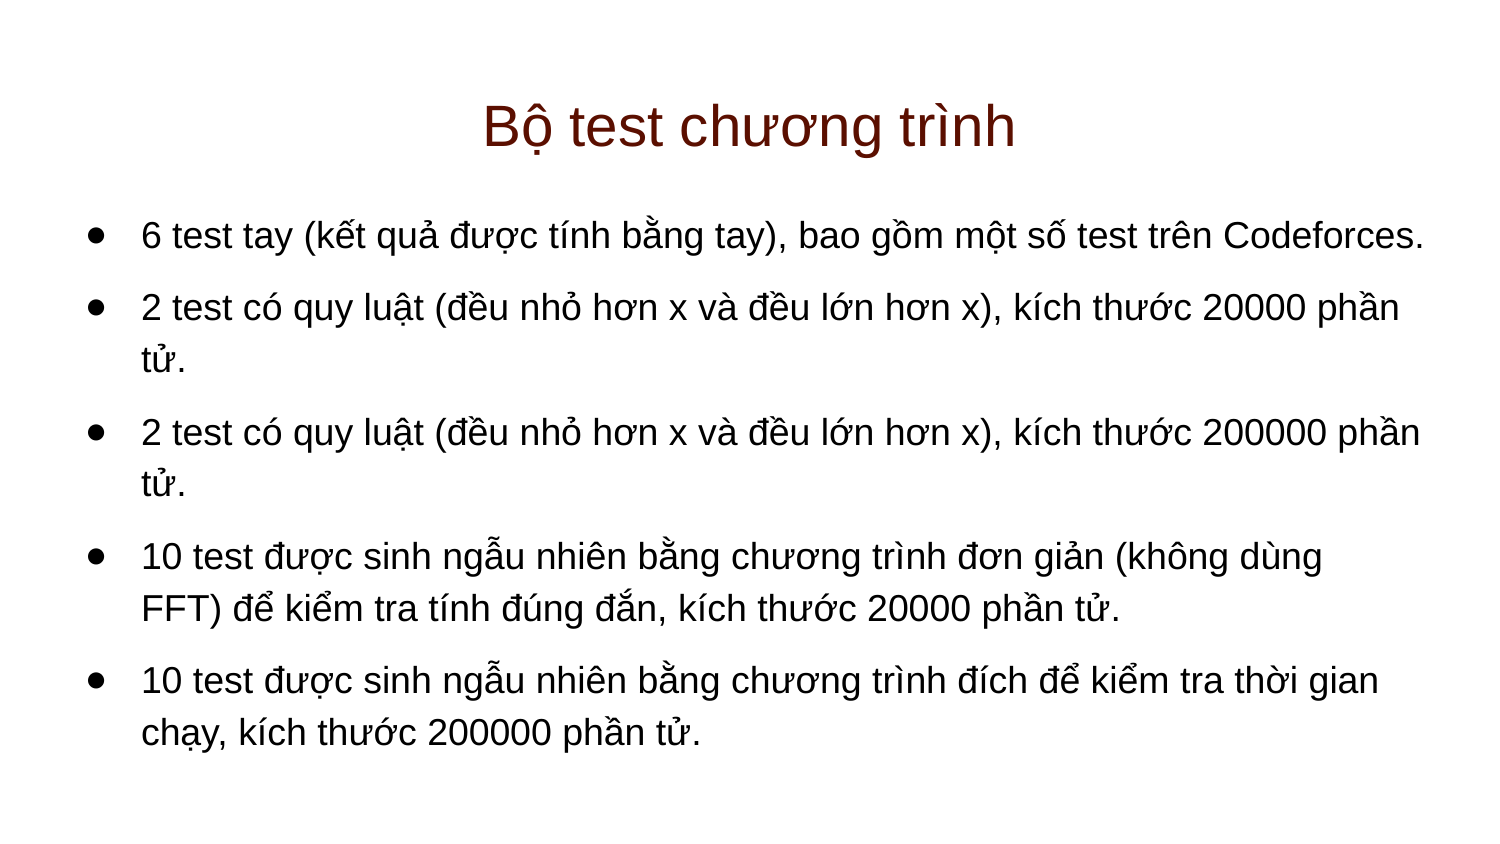

# Bộ test chương trình
6 test tay (kết quả được tính bằng tay), bao gồm một số test trên Codeforces.
2 test có quy luật (đều nhỏ hơn x và đều lớn hơn x), kích thước 20000 phần tử.
2 test có quy luật (đều nhỏ hơn x và đều lớn hơn x), kích thước 200000 phần tử.
10 test được sinh ngẫu nhiên bằng chương trình đơn giản (không dùng
FFT) để kiểm tra tính đúng đắn, kích thước 20000 phần tử.
10 test được sinh ngẫu nhiên bằng chương trình đích để kiểm tra thời gian chạy, kích thước 200000 phần tử.